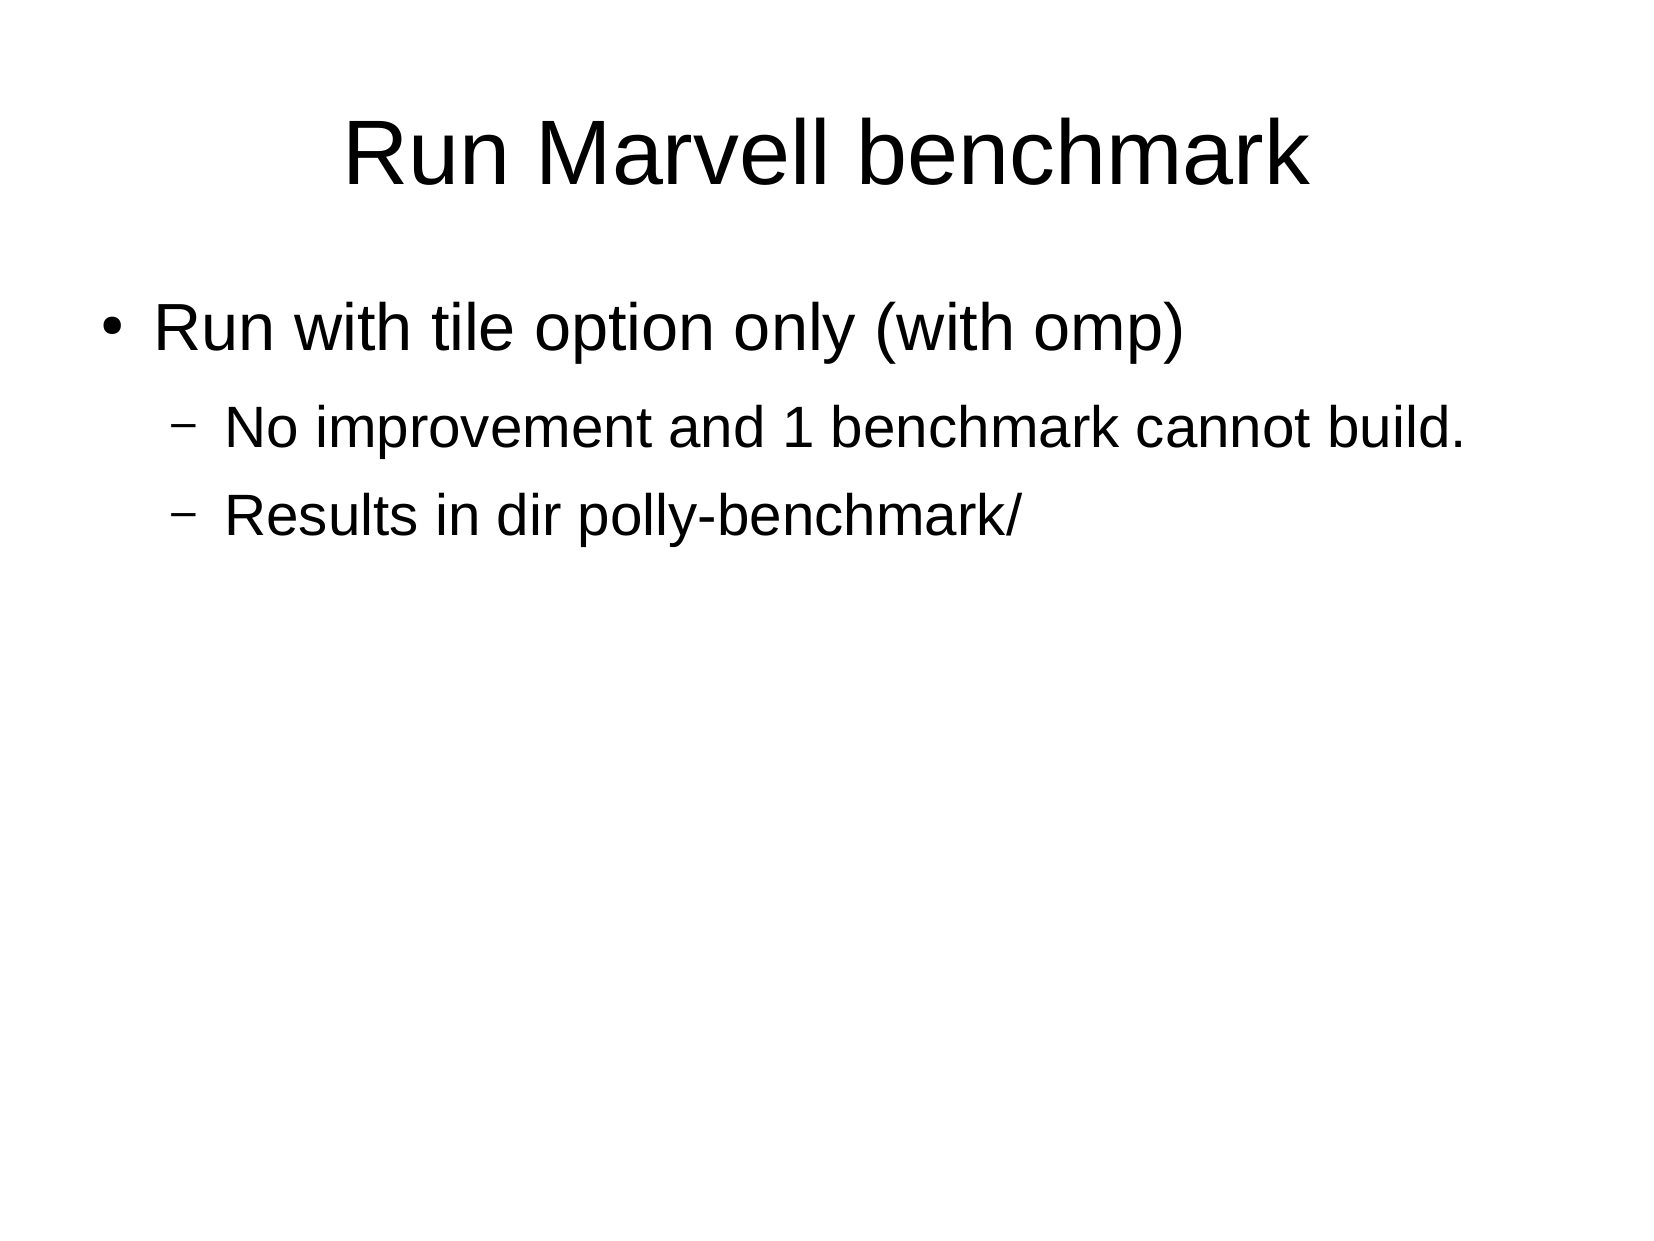

# Run Marvell benchmark
Run with tile option only (with omp)
No improvement and 1 benchmark cannot build.
Results in dir polly-benchmark/